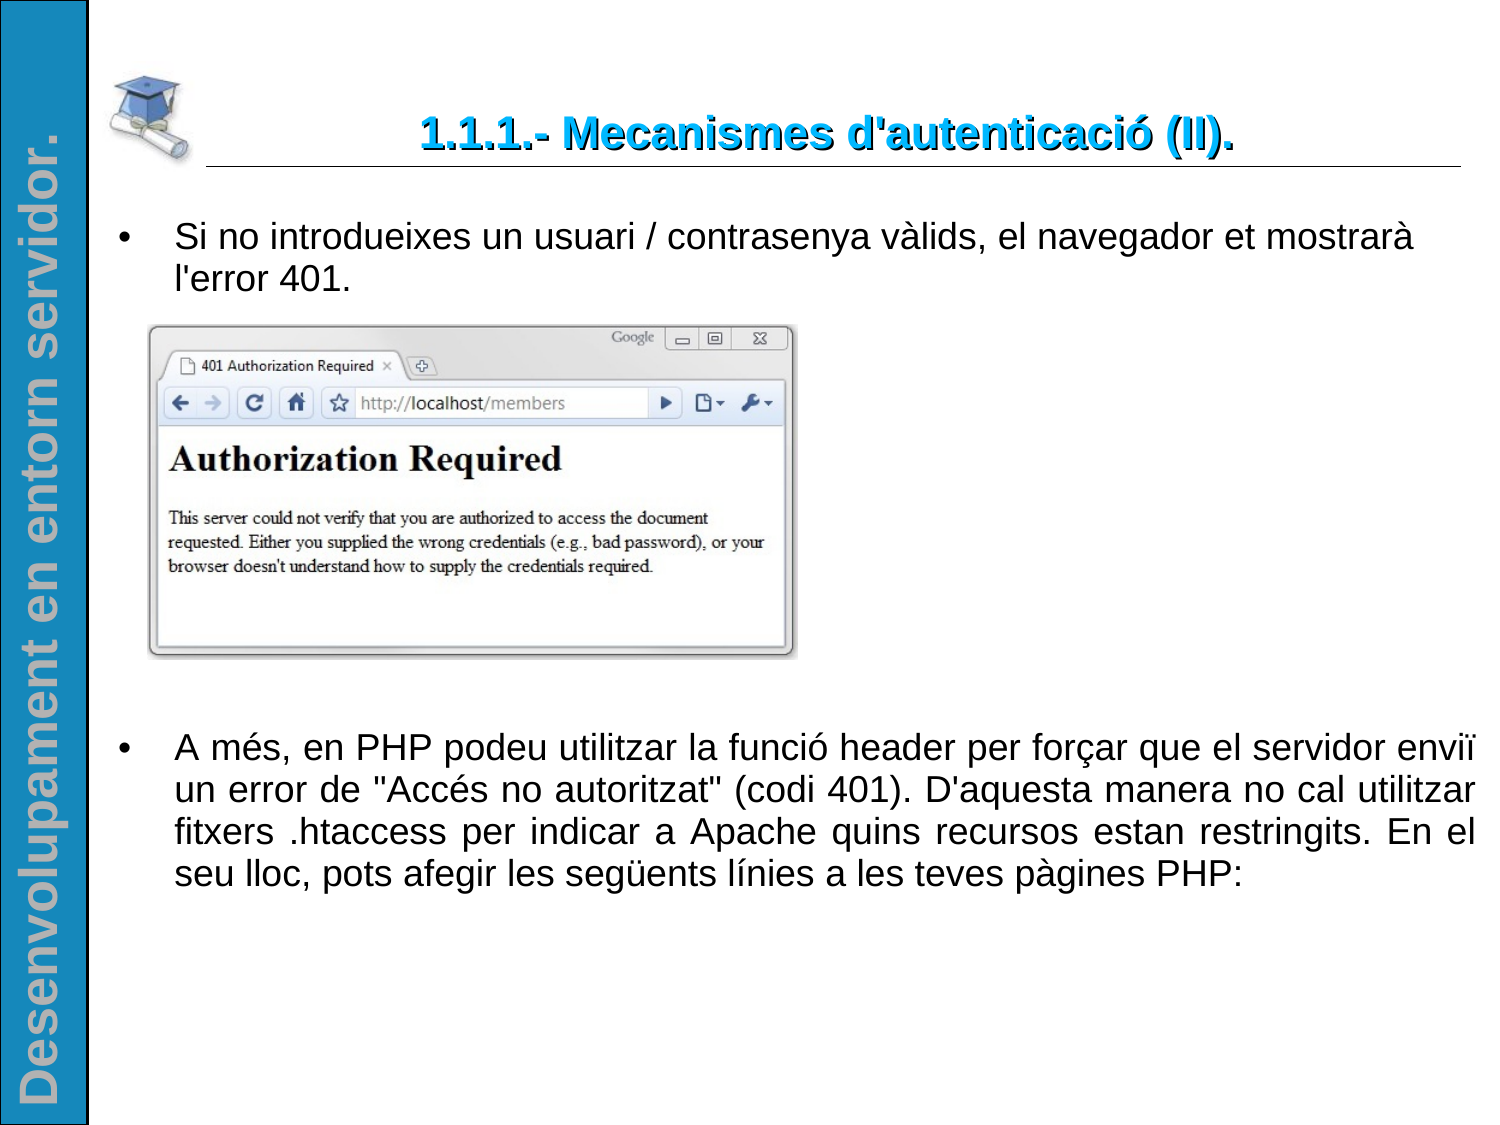

# 1.1.1.- Mecanismes d'autenticació (II).
Si no introdueixes un usuari / contrasenya vàlids, el navegador et mostrarà l'error 401.
A més, en PHP podeu utilitzar la funció header per forçar que el servidor enviï un error de "Accés no autoritzat" (codi 401). D'aquesta manera no cal utilitzar fitxers .htaccess per indicar a Apache quins recursos estan restringits. En el seu lloc, pots afegir les següents línies a les teves pàgines PHP: